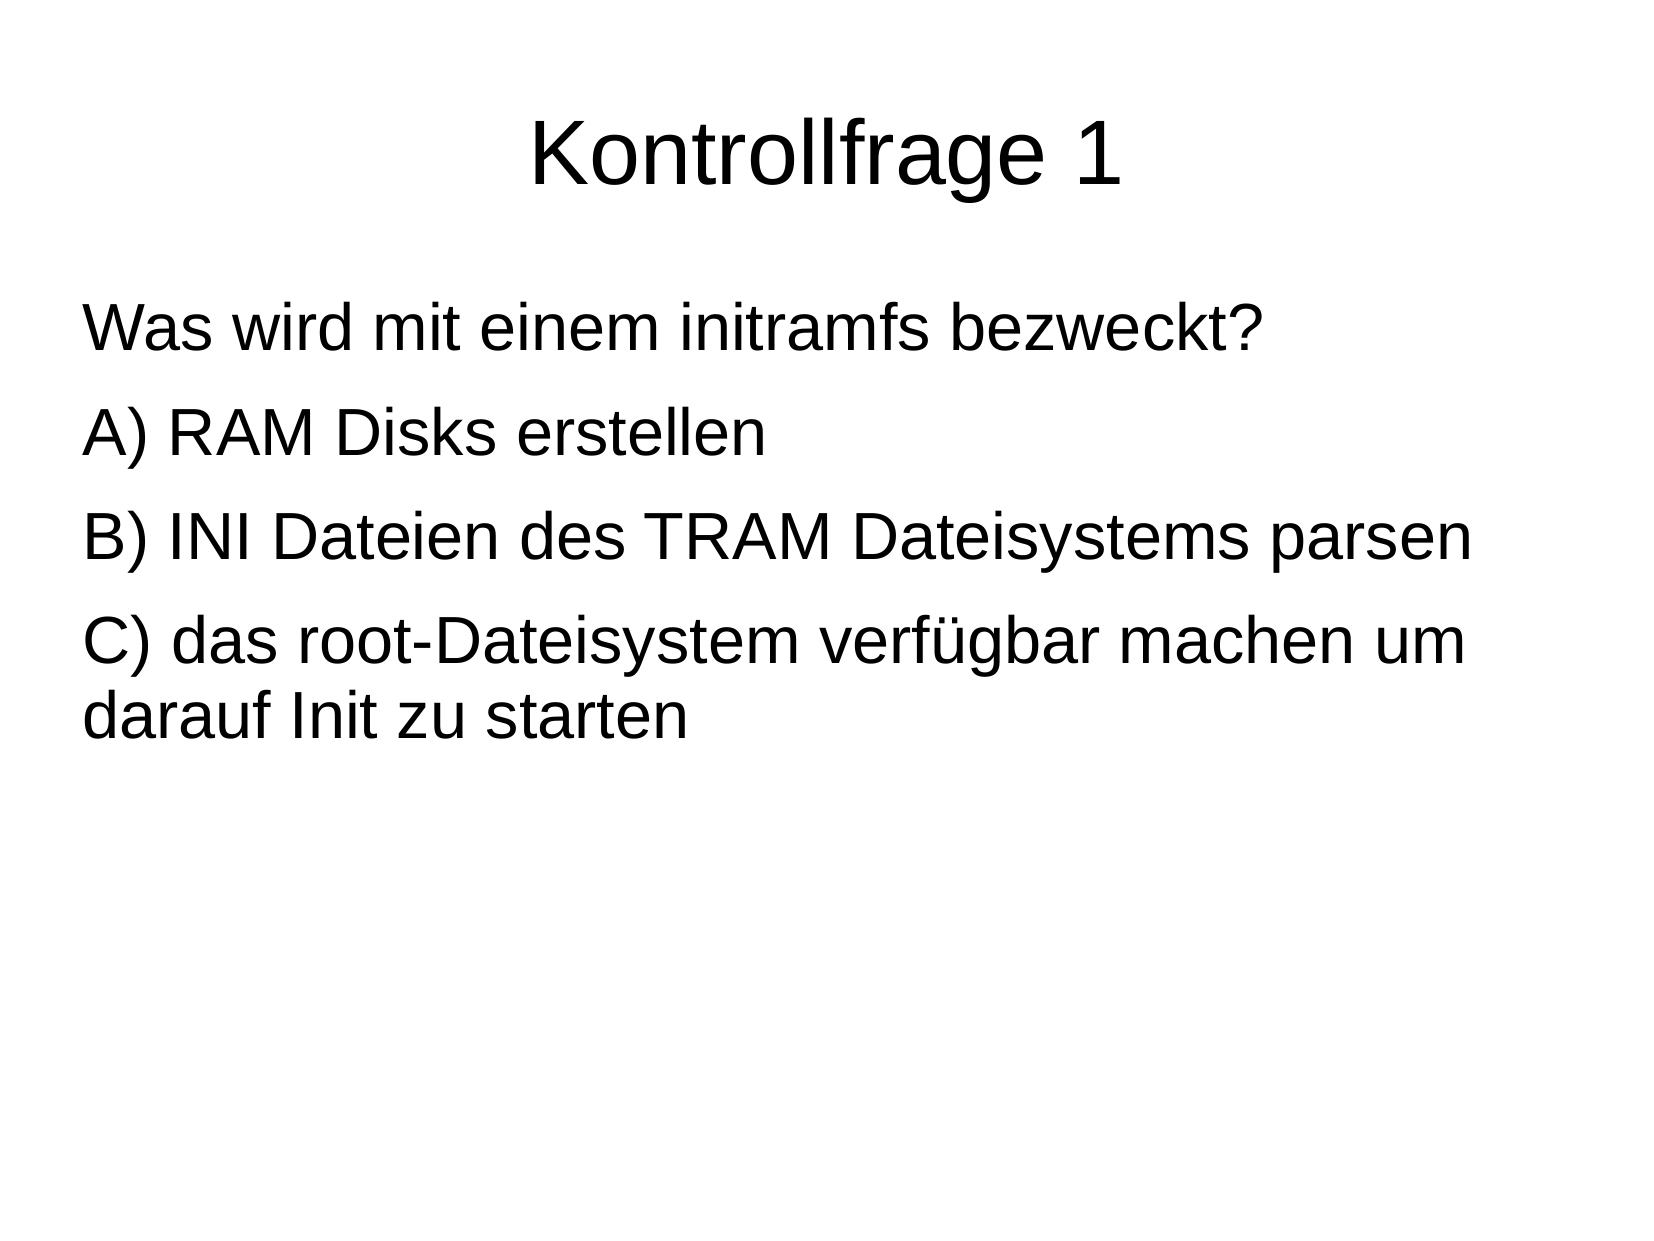

# Kontrollfrage 1
Was wird mit einem initramfs bezweckt?
A) RAM Disks erstellen
B) INI Dateien des TRAM Dateisystems parsen
C) das root-Dateisystem verfügbar machen um darauf Init zu starten